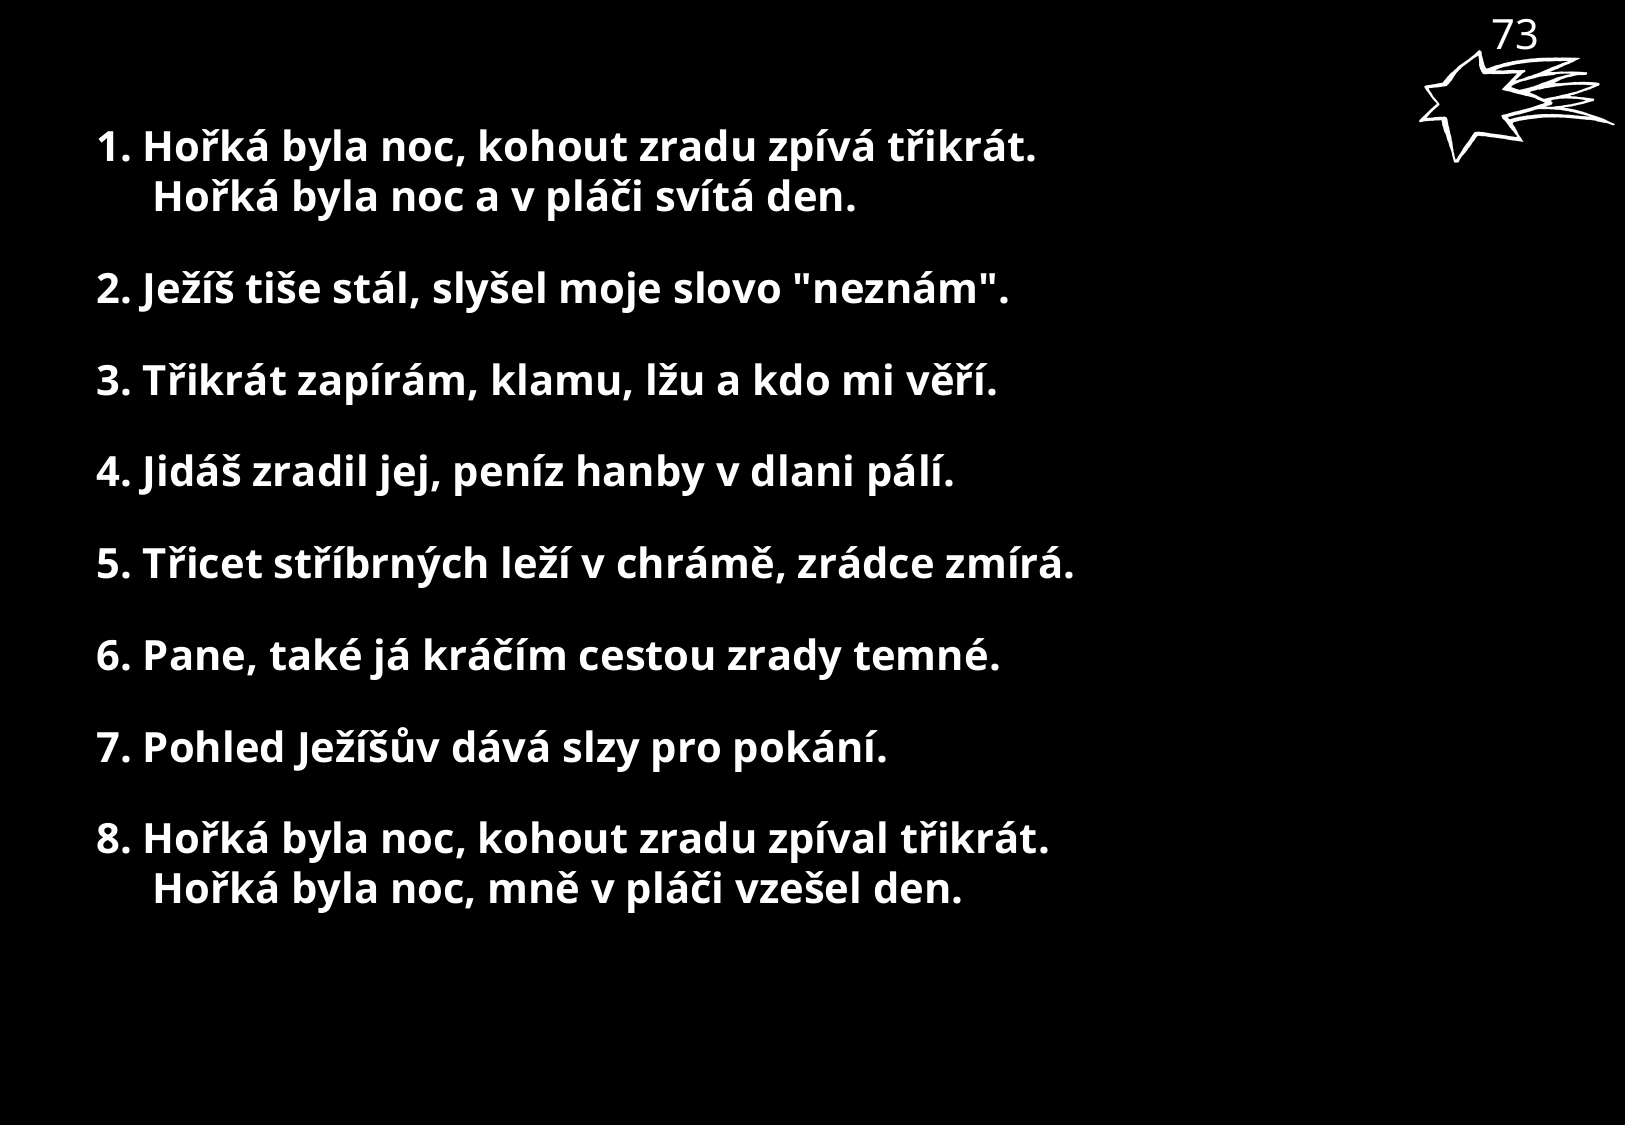

73
# 1. Hořká byla noc, kohout zradu zpívá třikrát. Hořká byla noc a v pláči svítá den.
2. Ježíš tiše stál, slyšel moje slovo "neznám".
3. Třikrát zapírám, klamu, lžu a kdo mi věří.
4. Jidáš zradil jej, peníz hanby v dlani pálí.
5. Třicet stříbrných leží v chrámě, zrádce zmírá.
6. Pane, také já kráčím cestou zrady temné.
7. Pohled Ježíšův dává slzy pro pokání.
8. Hořká byla noc, kohout zradu zpíval třikrát.
Hořká byla noc, mně v pláči vzešel den.